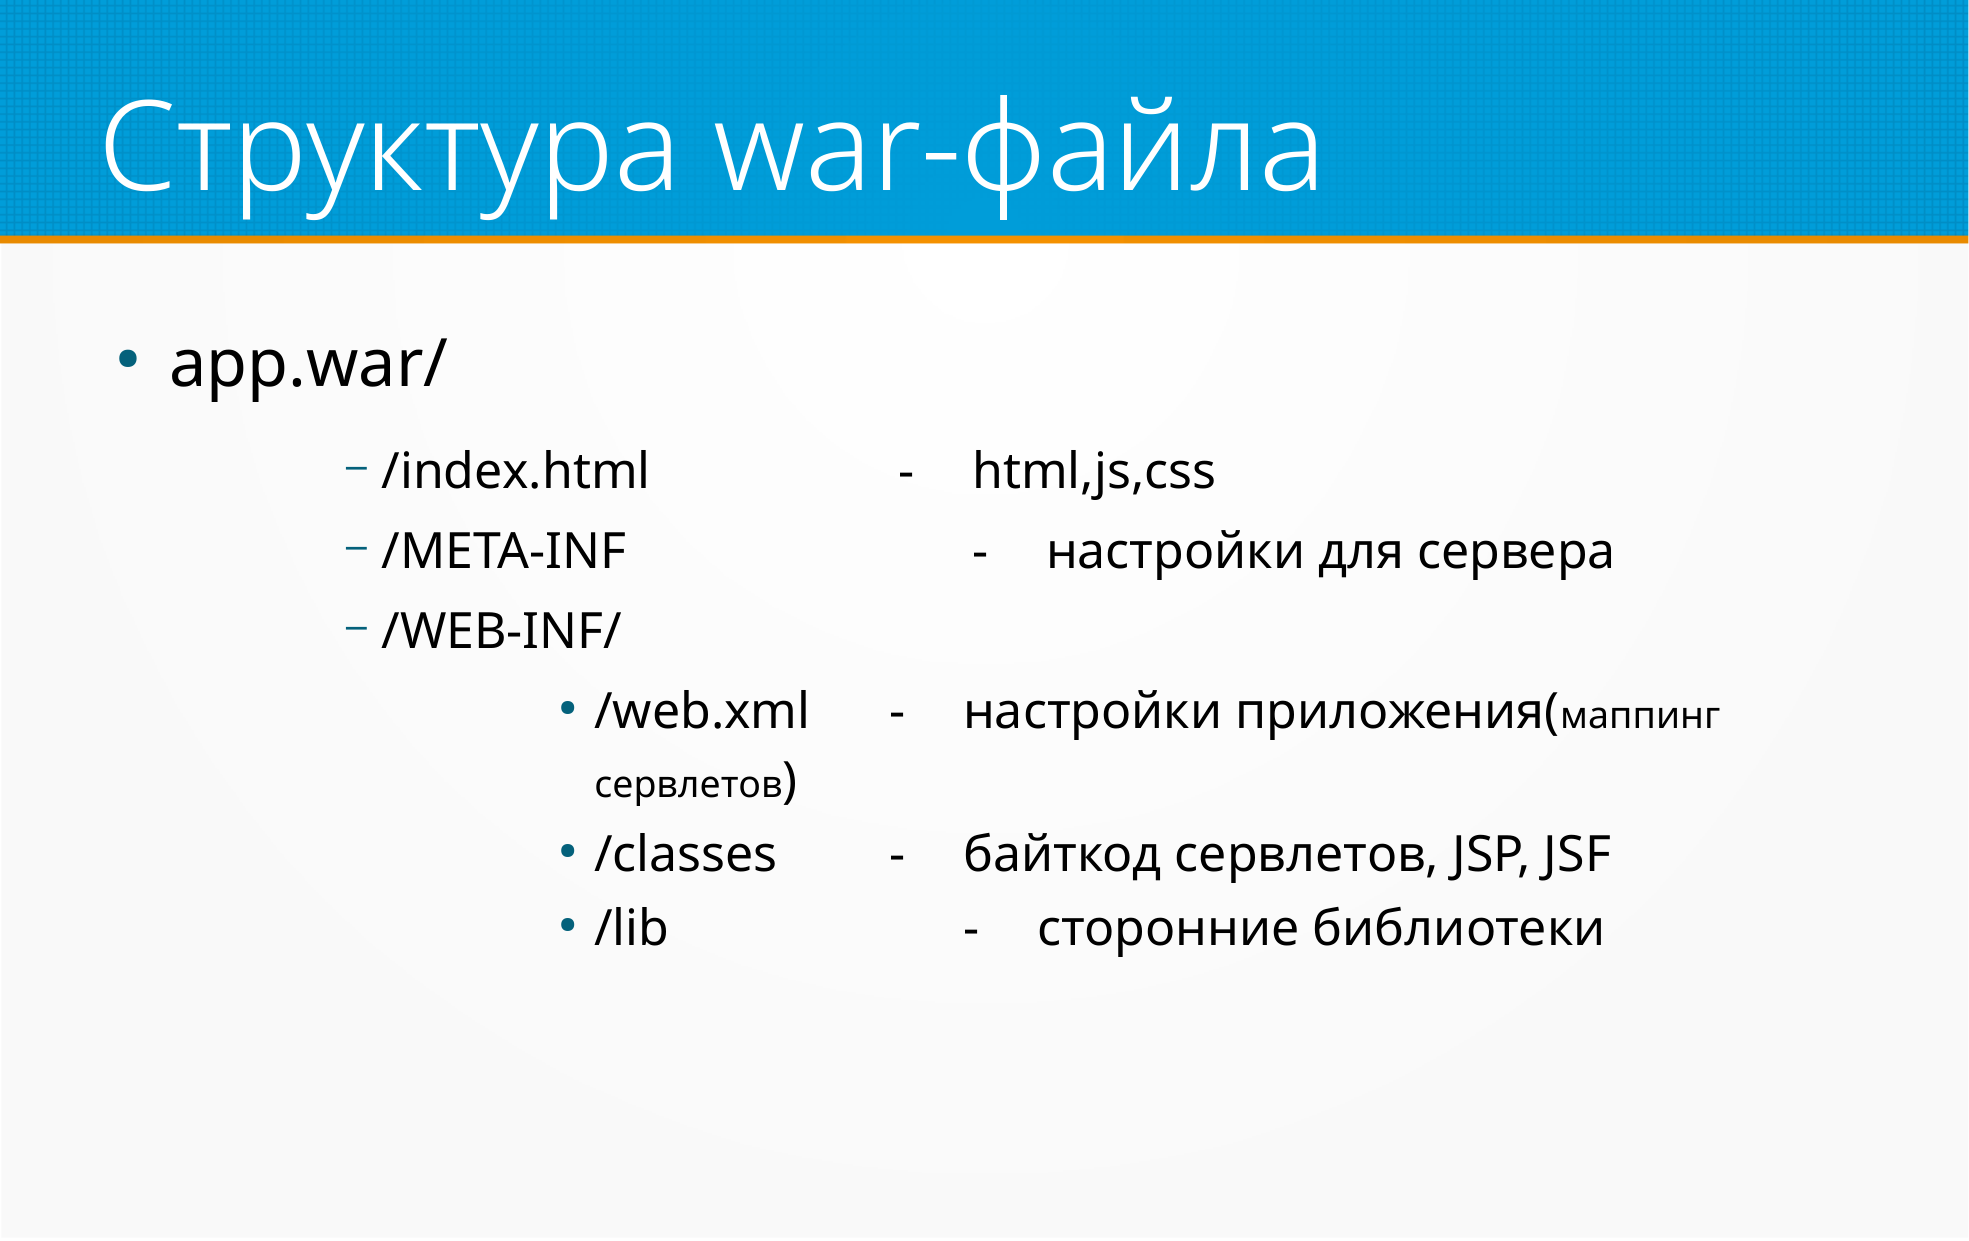

# Структура war-файла
app.war/
/index.html 				-	html,js,css
/META-INF					-	настройки для сервера
/WEB-INF/
/web.xml		-	настройки приложения(маппинг сервлетов)
/classes		-	байткод сервлетов, JSP, JSF
/lib				-	сторонние библиотеки